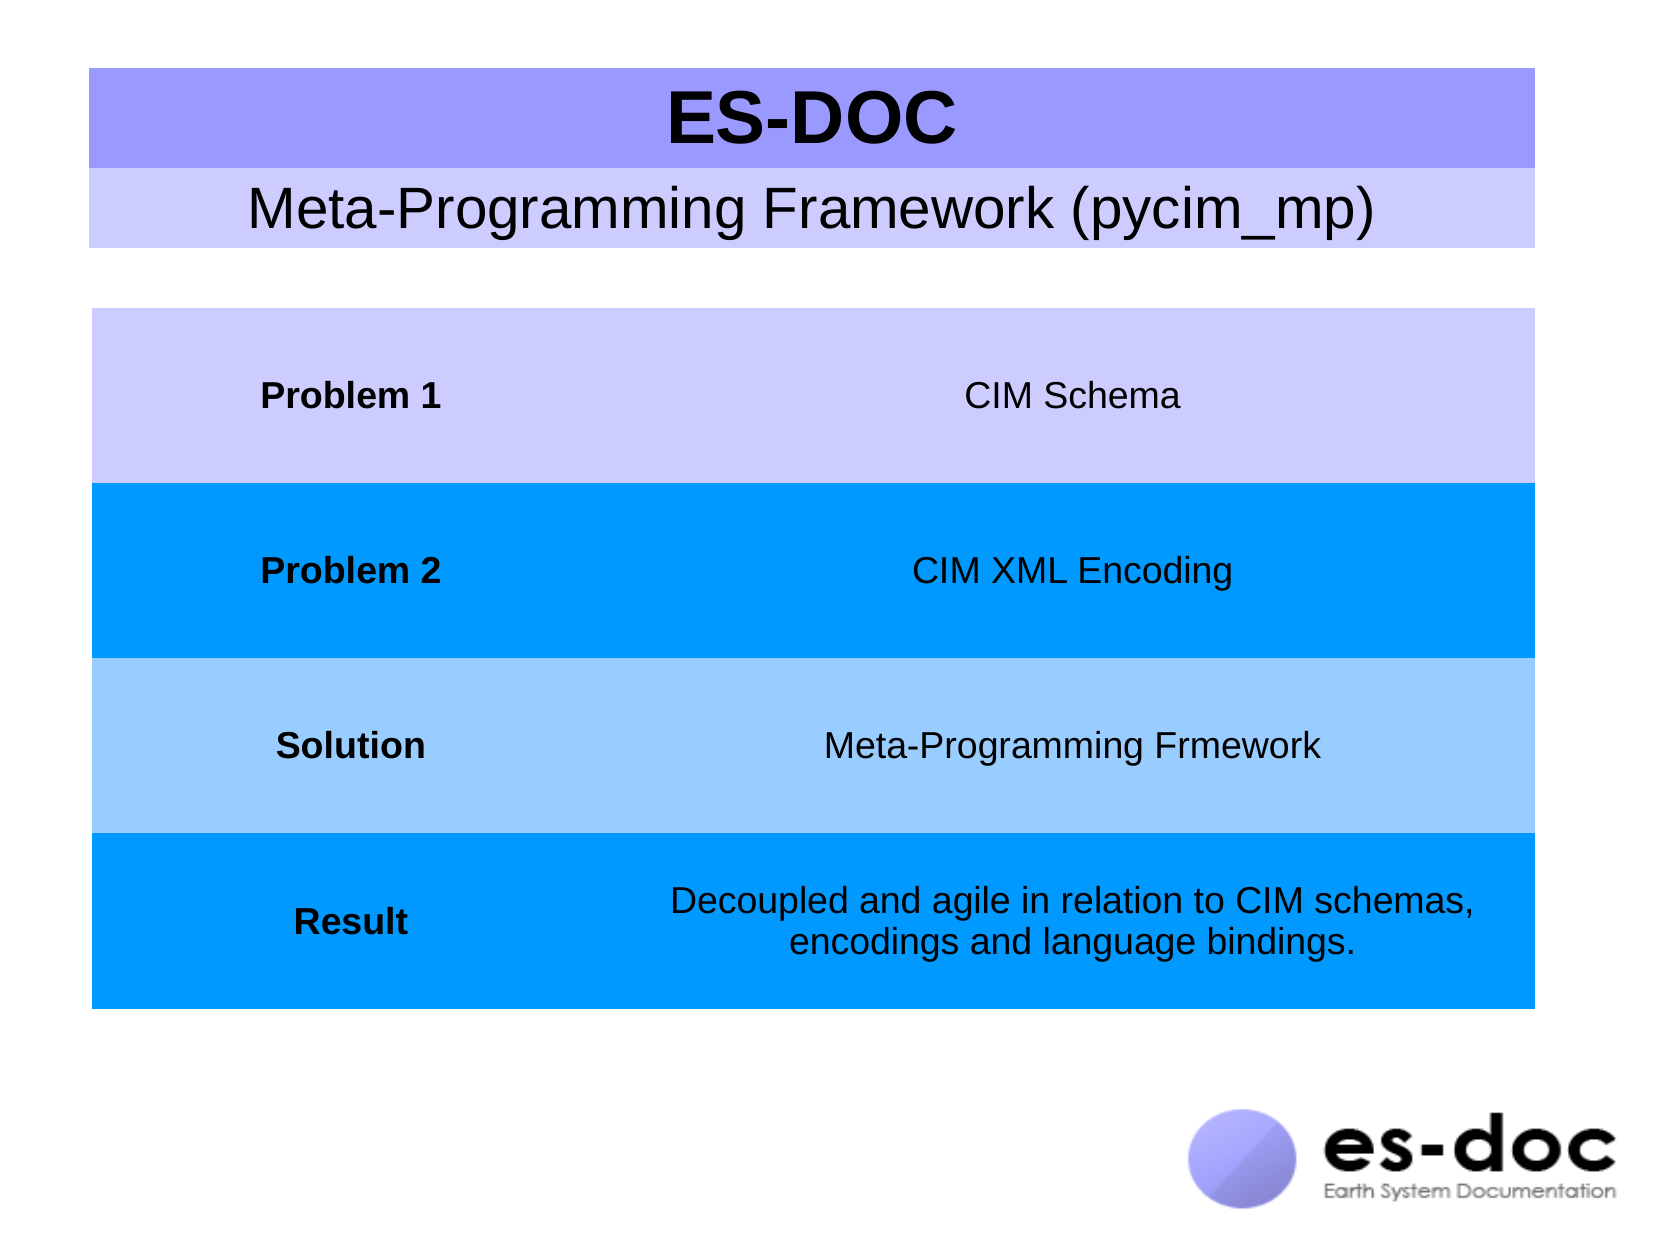

| ES-DOC |
| --- |
| Meta-Programming Framework (pycim\_mp) |
| Problem 1 | CIM Schema |
| --- | --- |
| Problem 2 | CIM XML Encoding |
| Solution | Meta-Programming Frmework |
| Result | Decoupled and agile in relation to CIM schemas, encodings and language bindings. |